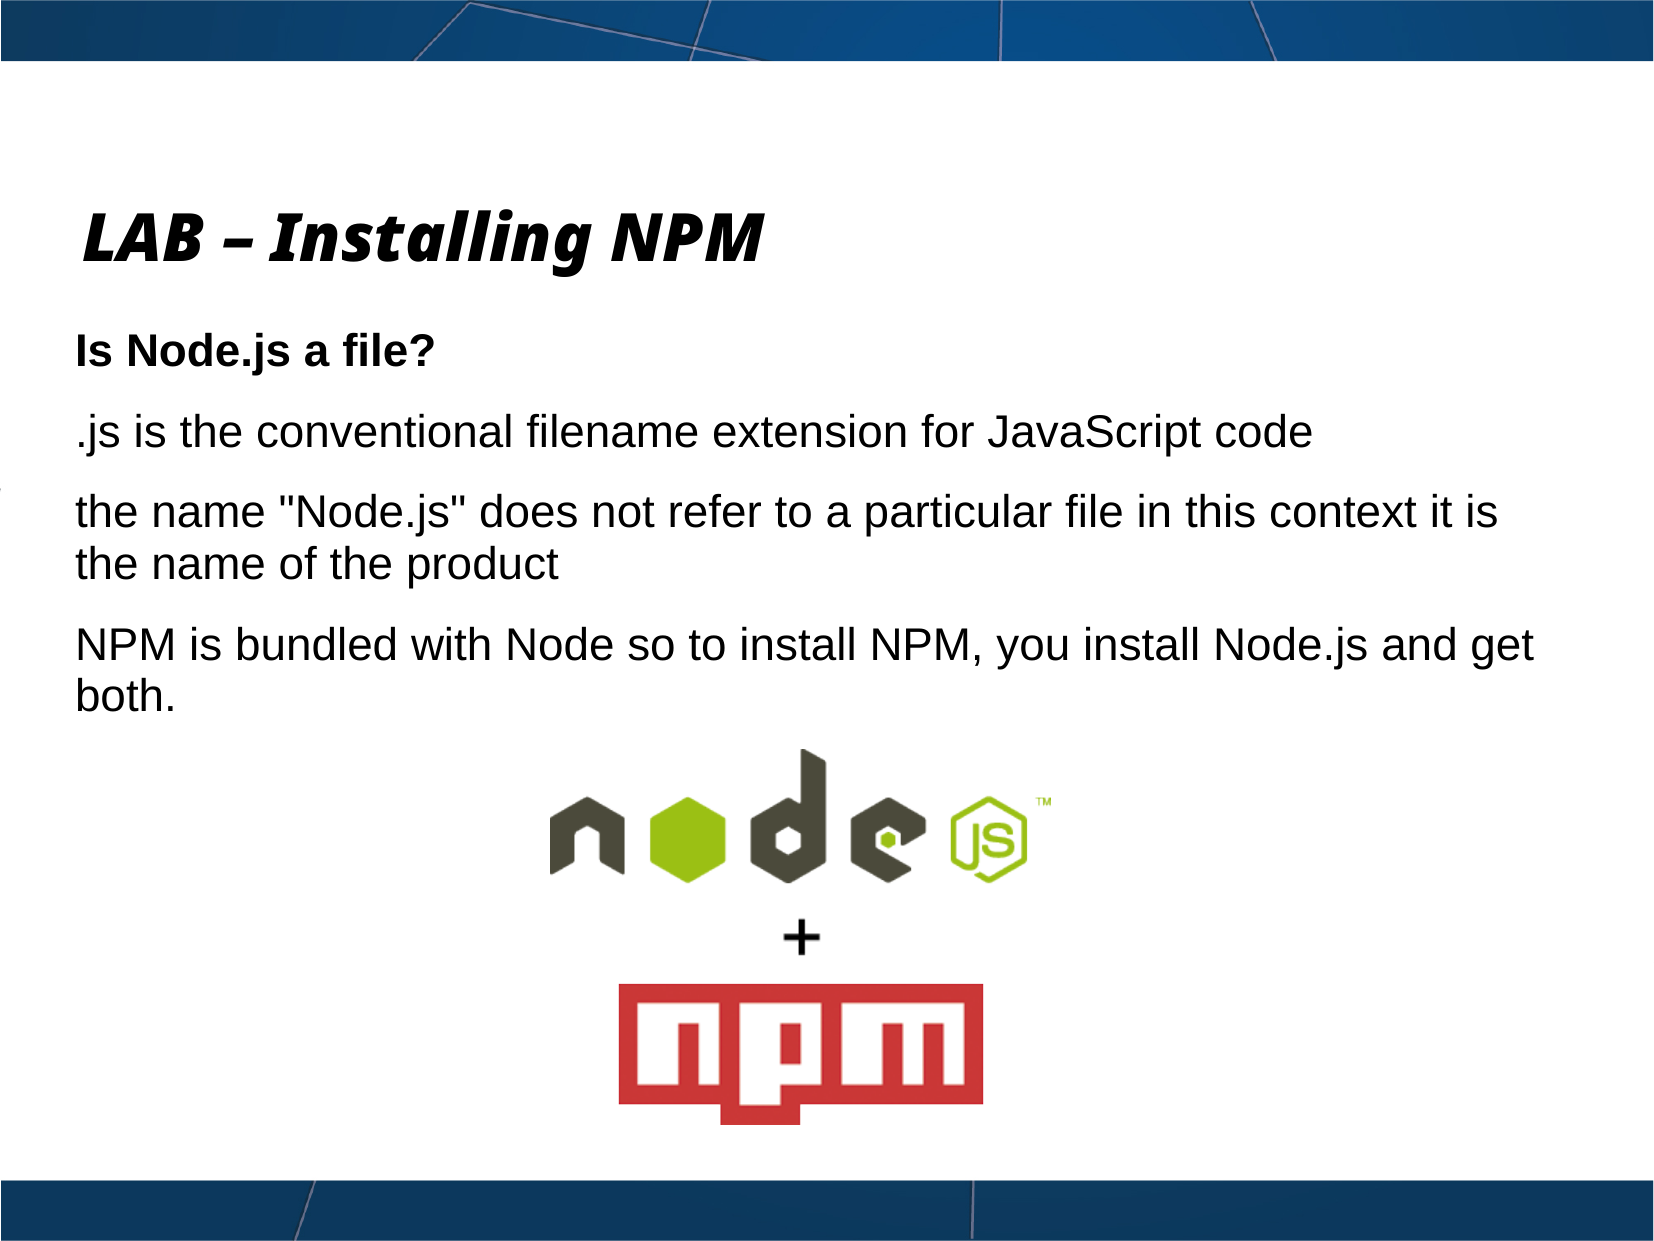

# LAB – Installing NPM
Is Node.js a file?
.js is the conventional filename extension for JavaScript code
the name "Node.js" does not refer to a particular file in this context it is the name of the product
NPM is bundled with Node so to install NPM, you install Node.js and get both.